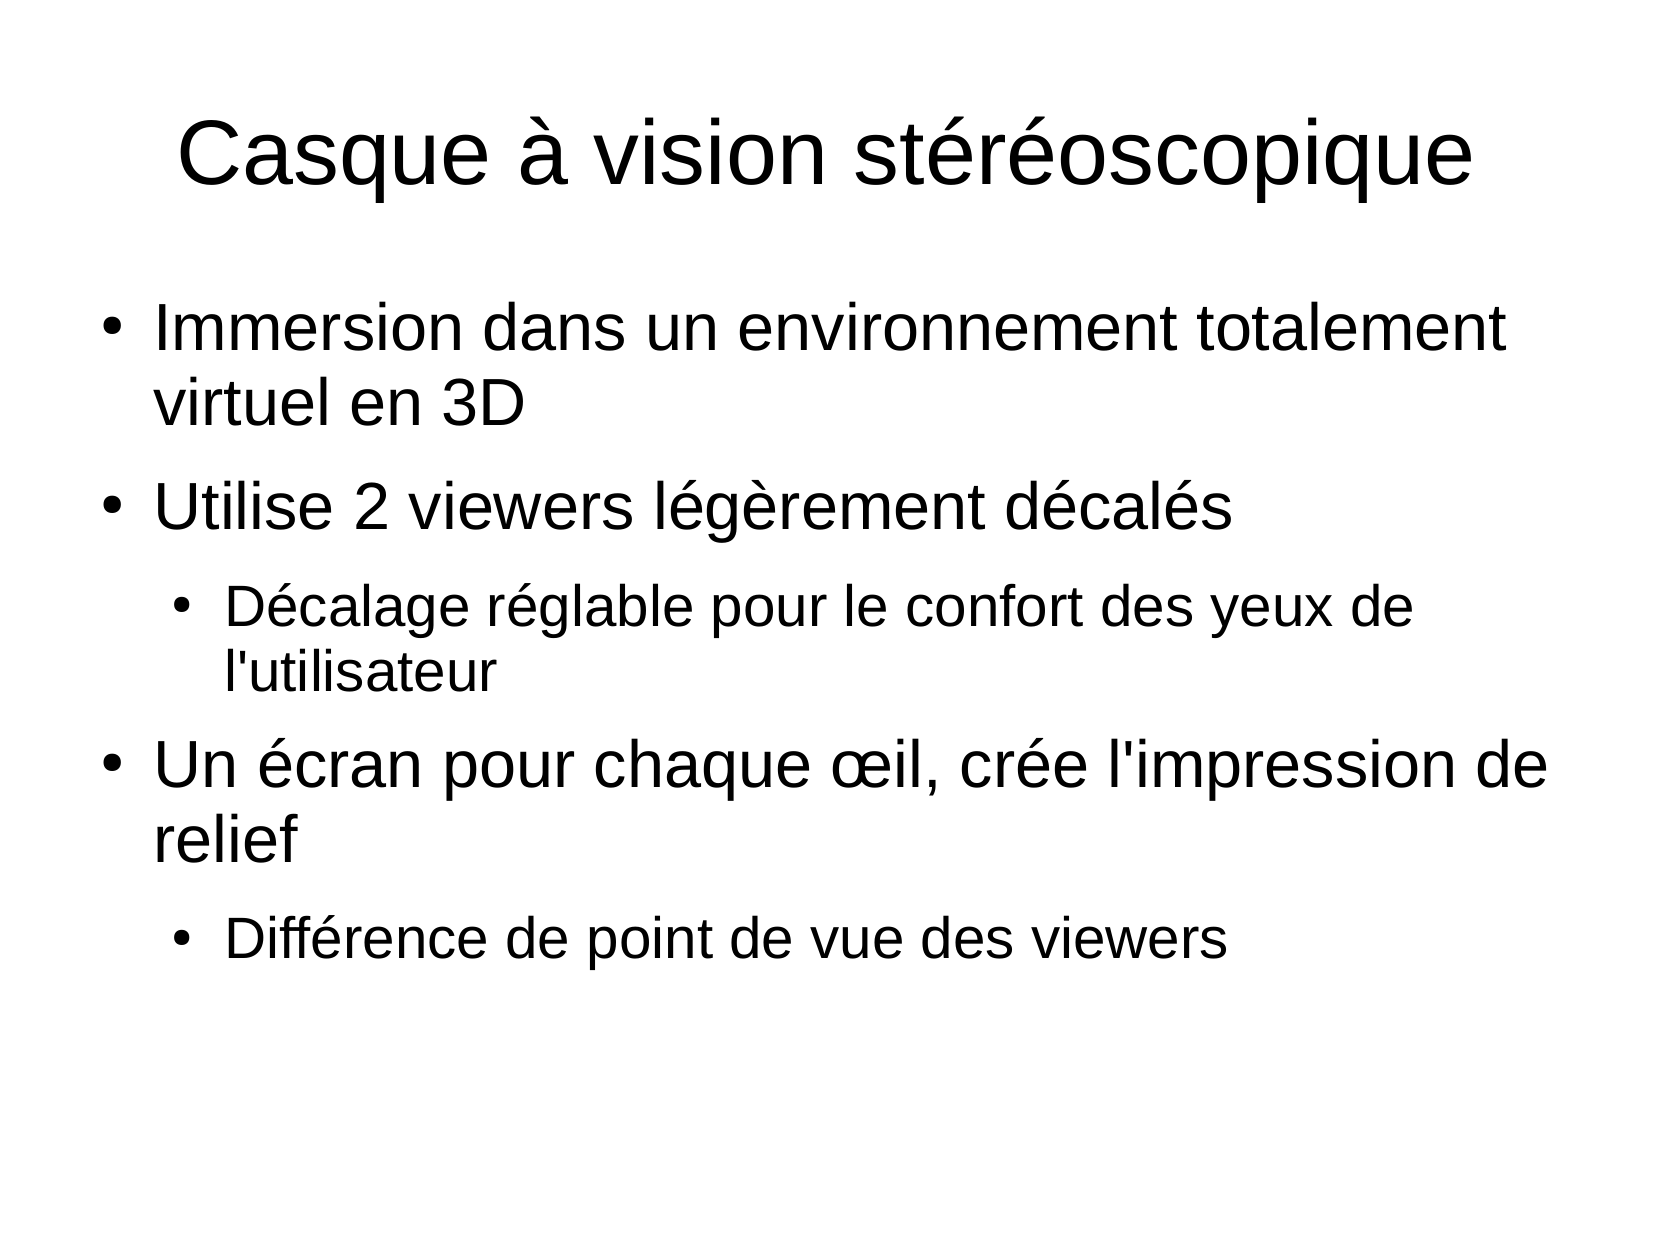

# Casque à vision stéréoscopique
Immersion dans un environnement totalement virtuel en 3D
Utilise 2 viewers légèrement décalés
Décalage réglable pour le confort des yeux de l'utilisateur
Un écran pour chaque œil, crée l'impression de relief
Différence de point de vue des viewers